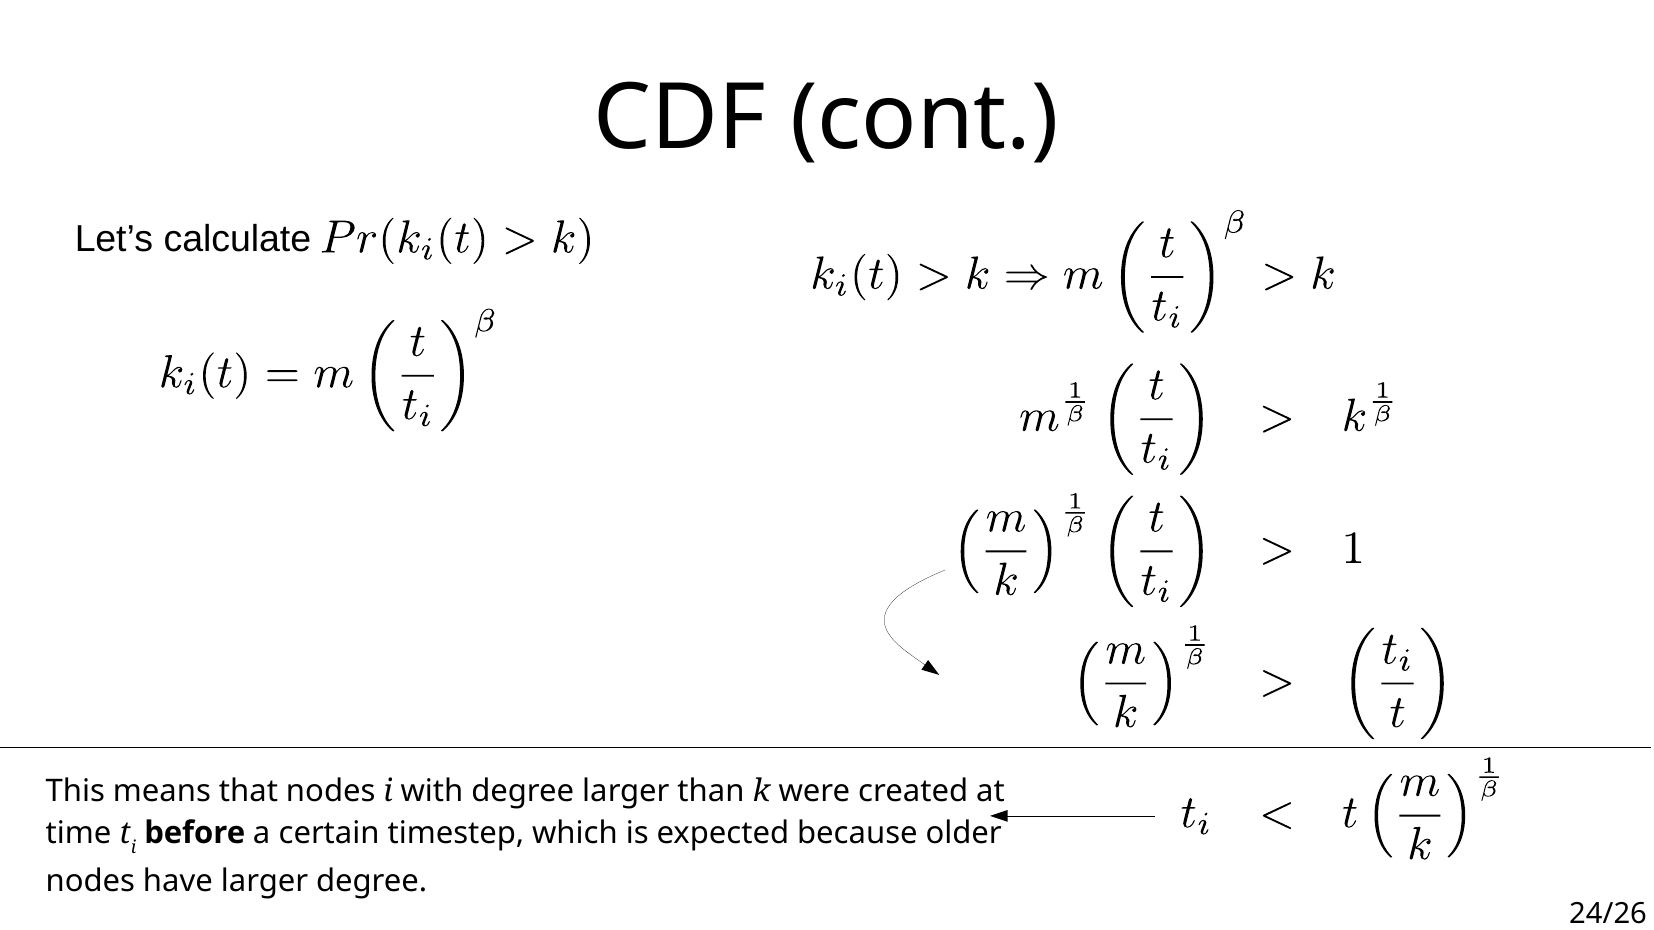

# CDF (cont.)
Let’s calculate
This means that nodes i with degree larger than k were created at time ti before a certain timestep, which is expected because older nodes have larger degree.
24